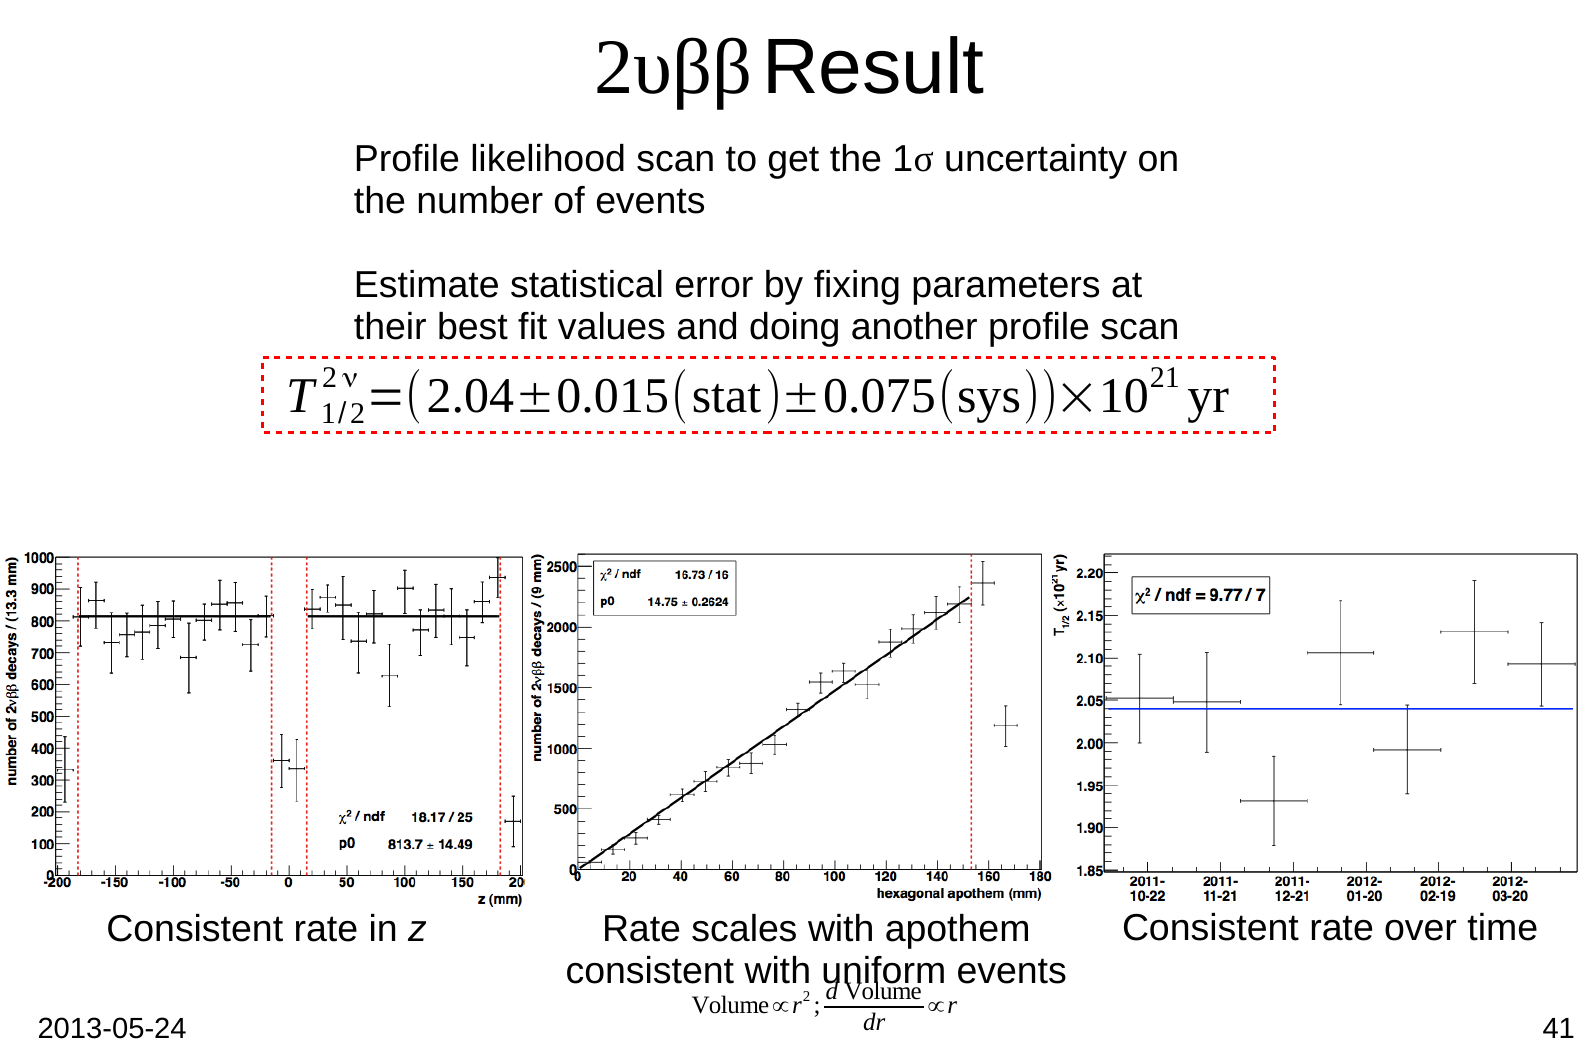

# 2υββ Result
Profile likelihood scan to get the 1σ uncertainty on the number of events
Estimate statistical error by fixing parameters at their best fit values and doing another profile scan
Consistent rate over time
Consistent rate in z
Rate scales with apothem consistent with uniform events
2013-05-24
41